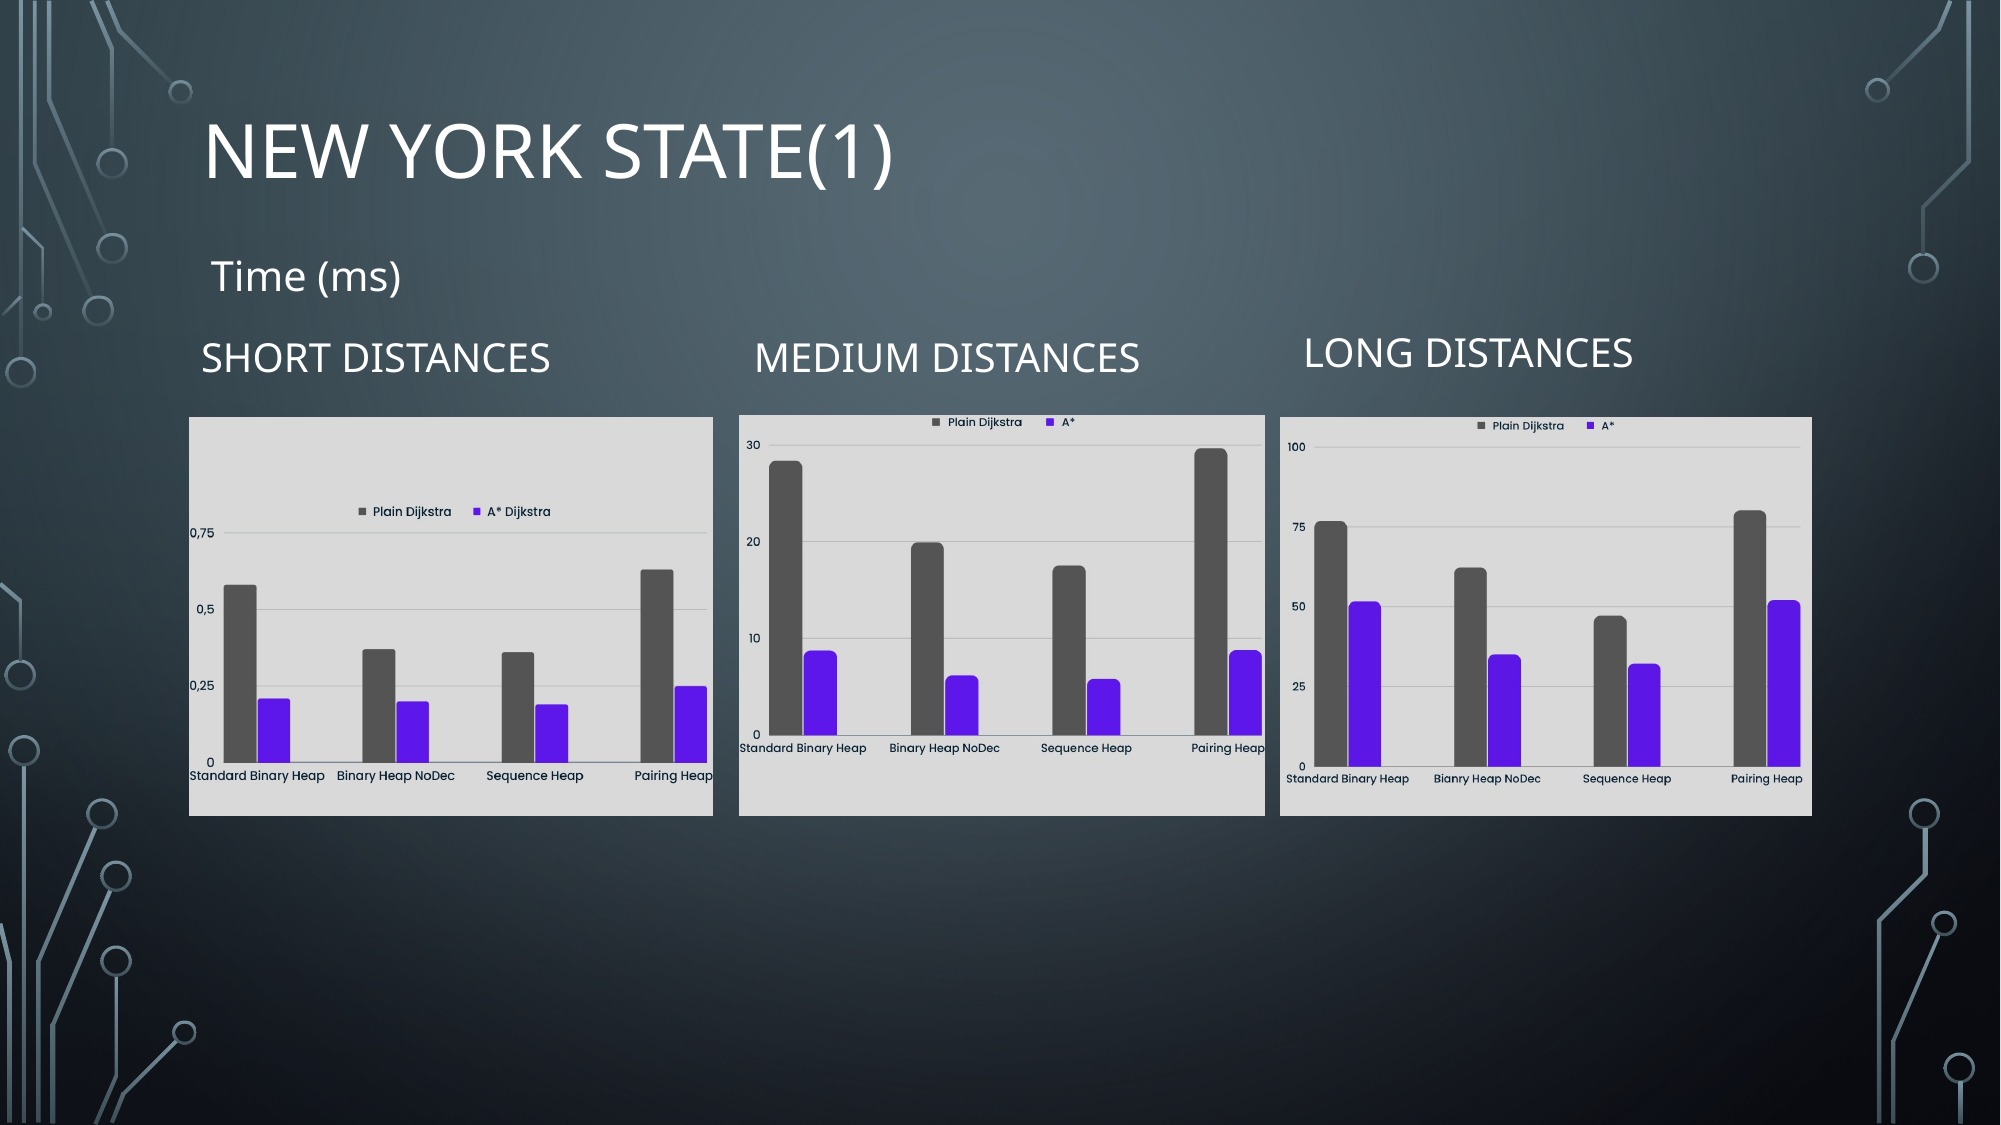

# NEW YORK STATE(1)
 Time (ms)
Long distances
Medium distances
Short distances